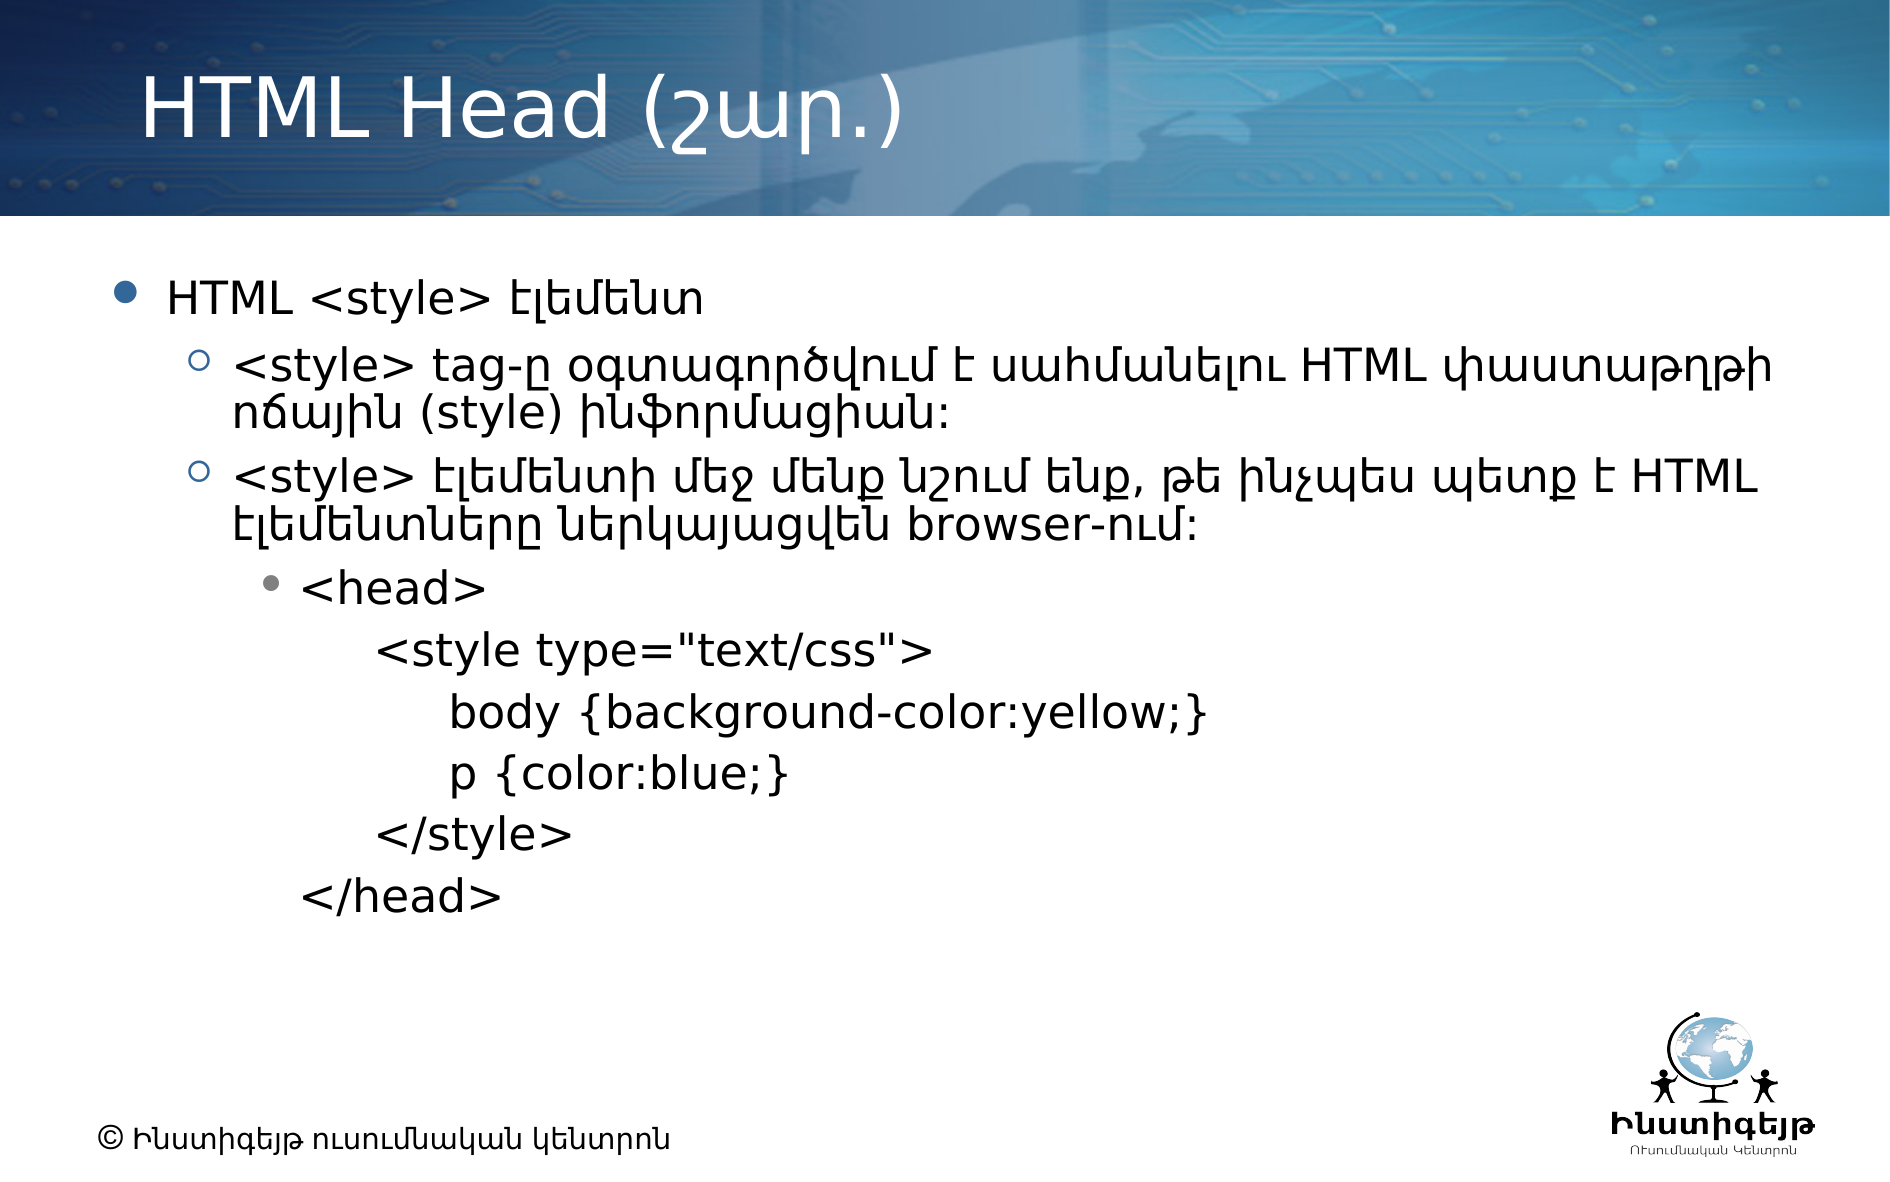

HTML Head (շար.)
# HTML <style> էլեմենտ
<style> tag-ը օգտագործվում է սահմանելու HTML փաստաթղթի ոճային (style) ինֆորմացիան:
<style> էլեմենտի մեջ մենք նշում ենք, թե ինչպես պետք է HTML էլեմենտները ներկայացվեն browser-ում:
<head>
<style type="text/css">
body {background-color:yellow;}
p {color:blue;}
</style>
</head>